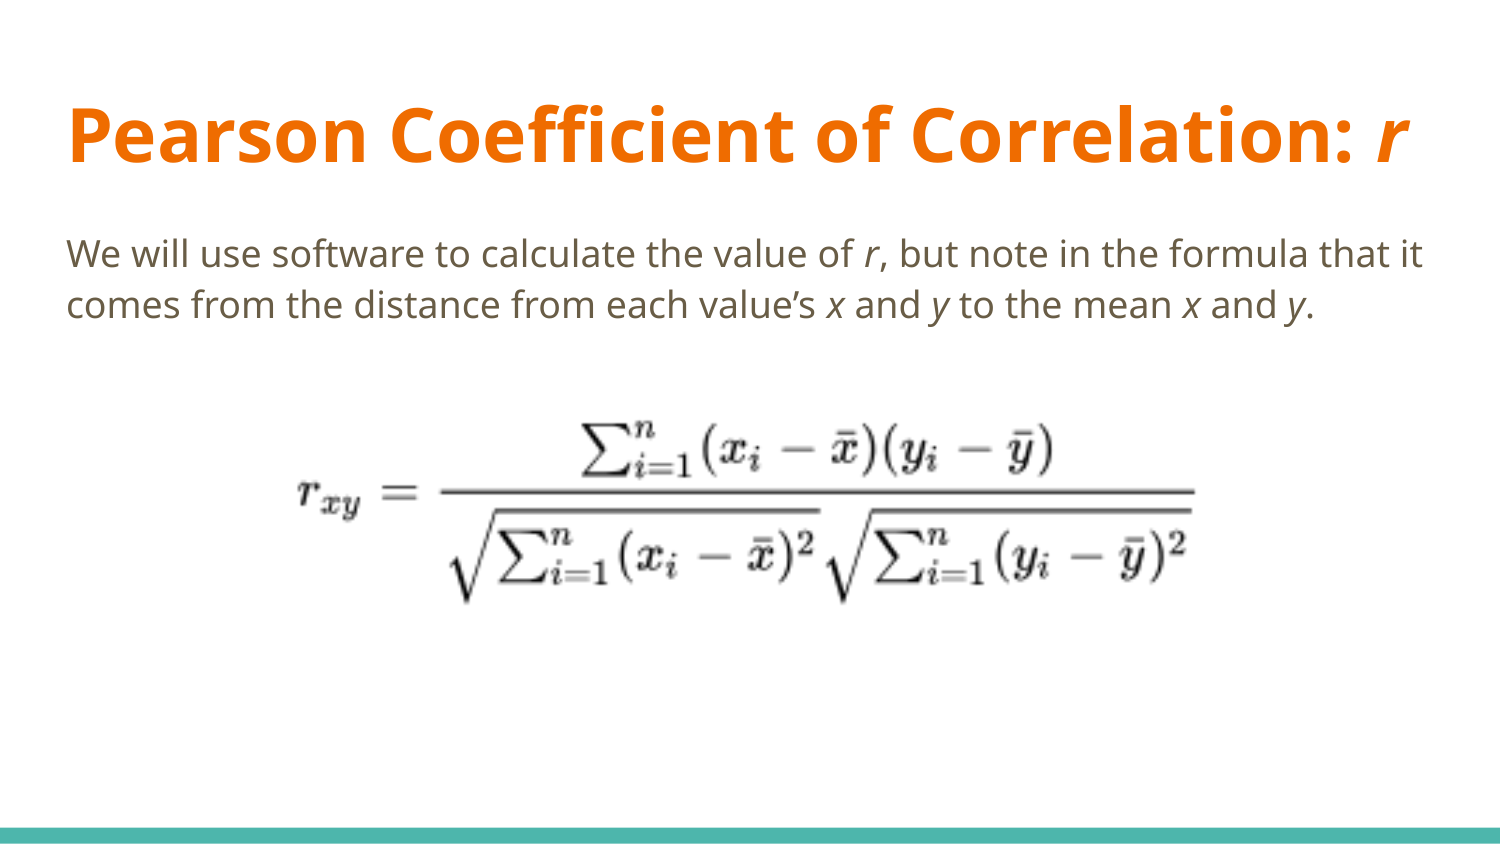

# Pearson Coefficient of Correlation: r
We will use software to calculate the value of r, but note in the formula that it comes from the distance from each value’s x and y to the mean x and y.